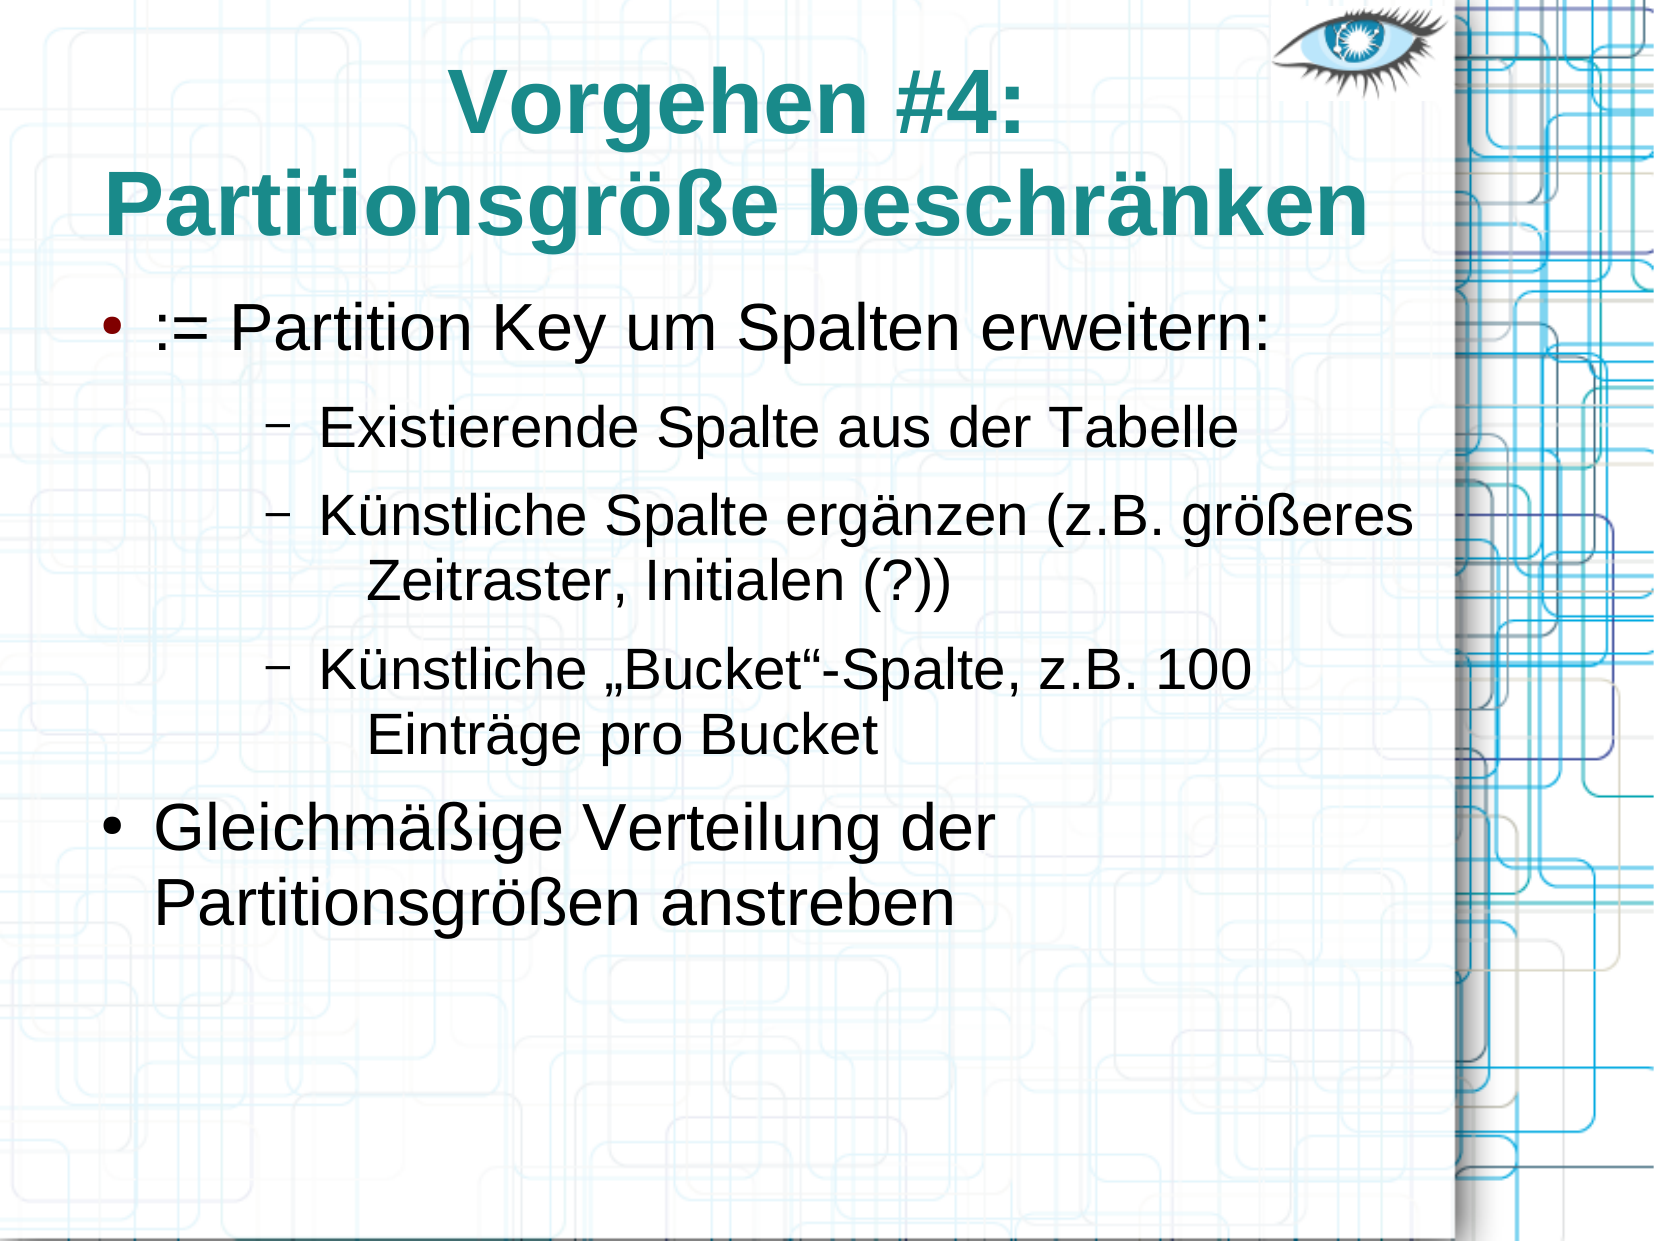

# Vorgehen #4: Partitionsgröße beschränken
:= Partition Key um Spalten erweitern:
Existierende Spalte aus der Tabelle
Künstliche Spalte ergänzen (z.B. größeres Zeitraster, Initialen (?))
Künstliche „Bucket“-Spalte, z.B. 100 Einträge pro Bucket
Gleichmäßige Verteilung der Partitionsgrößen anstreben